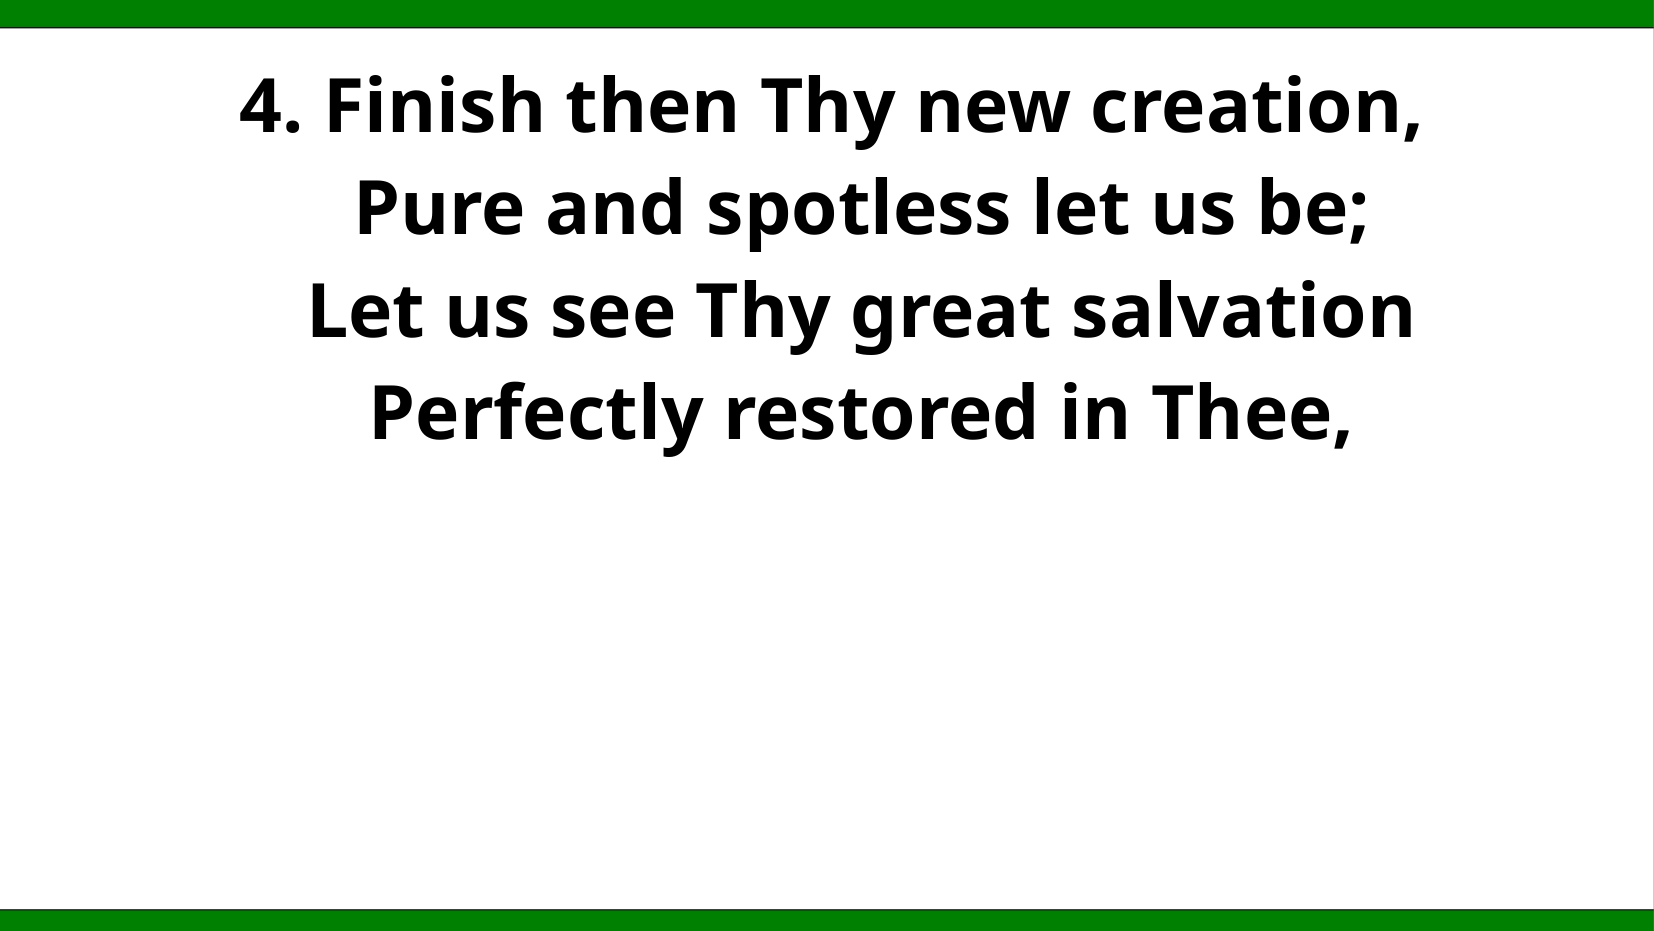

4. Finish then Thy new creation,
 Pure and spotless let us be;
 Let us see Thy great salvation
 Perfectly restored in Thee,